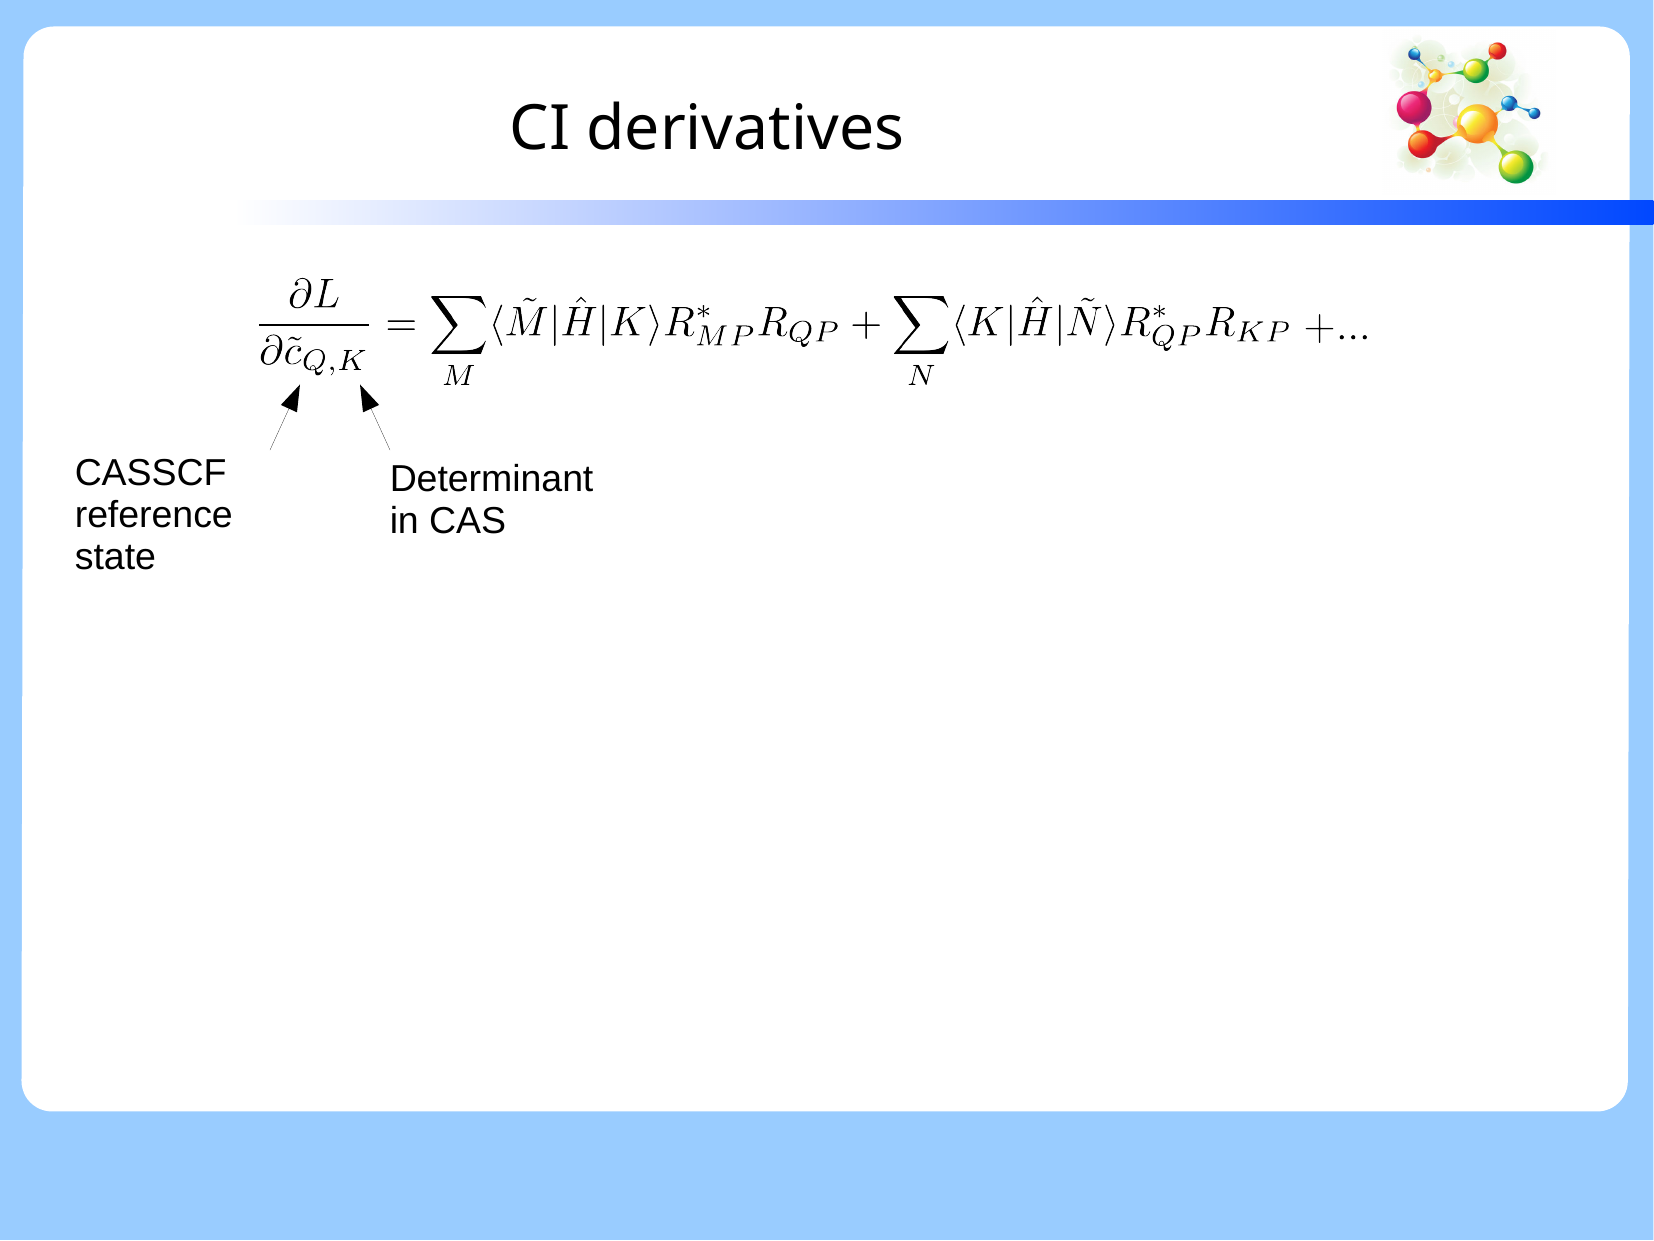

# CI derivatives
CASSCF
reference
state
Determinant in CAS